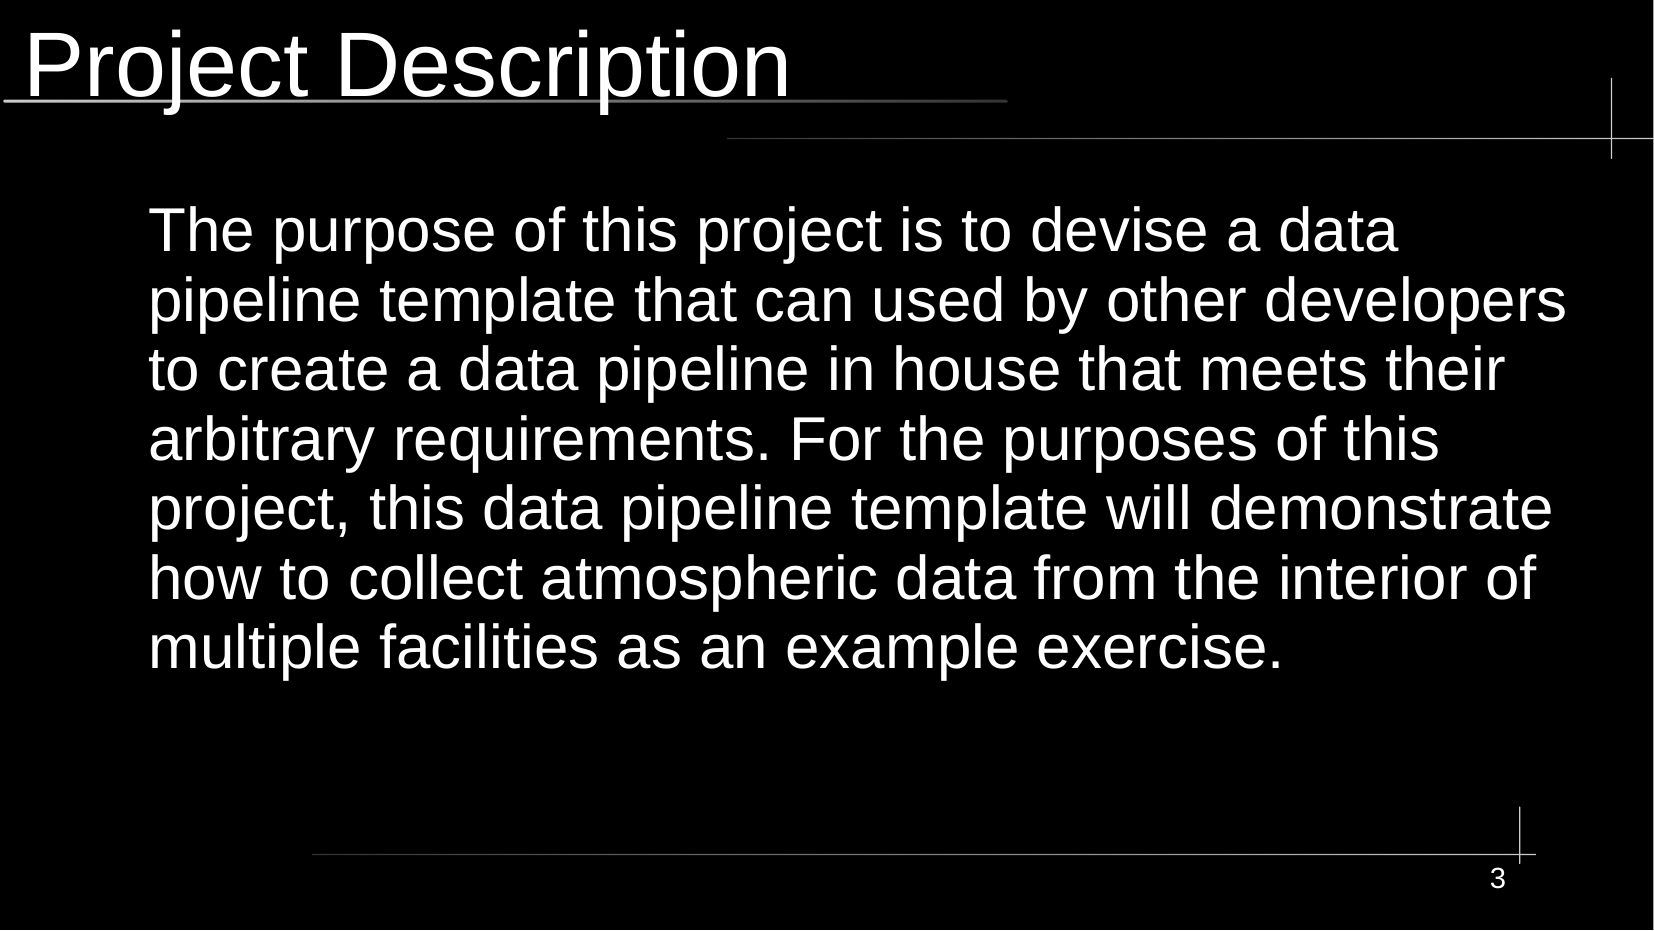

# Project Description
The purpose of this project is to devise a data pipeline template that can used by other developers to create a data pipeline in house that meets their arbitrary requirements. For the purposes of this project, this data pipeline template will demonstrate how to collect atmospheric data from the interior of multiple facilities as an example exercise.
3